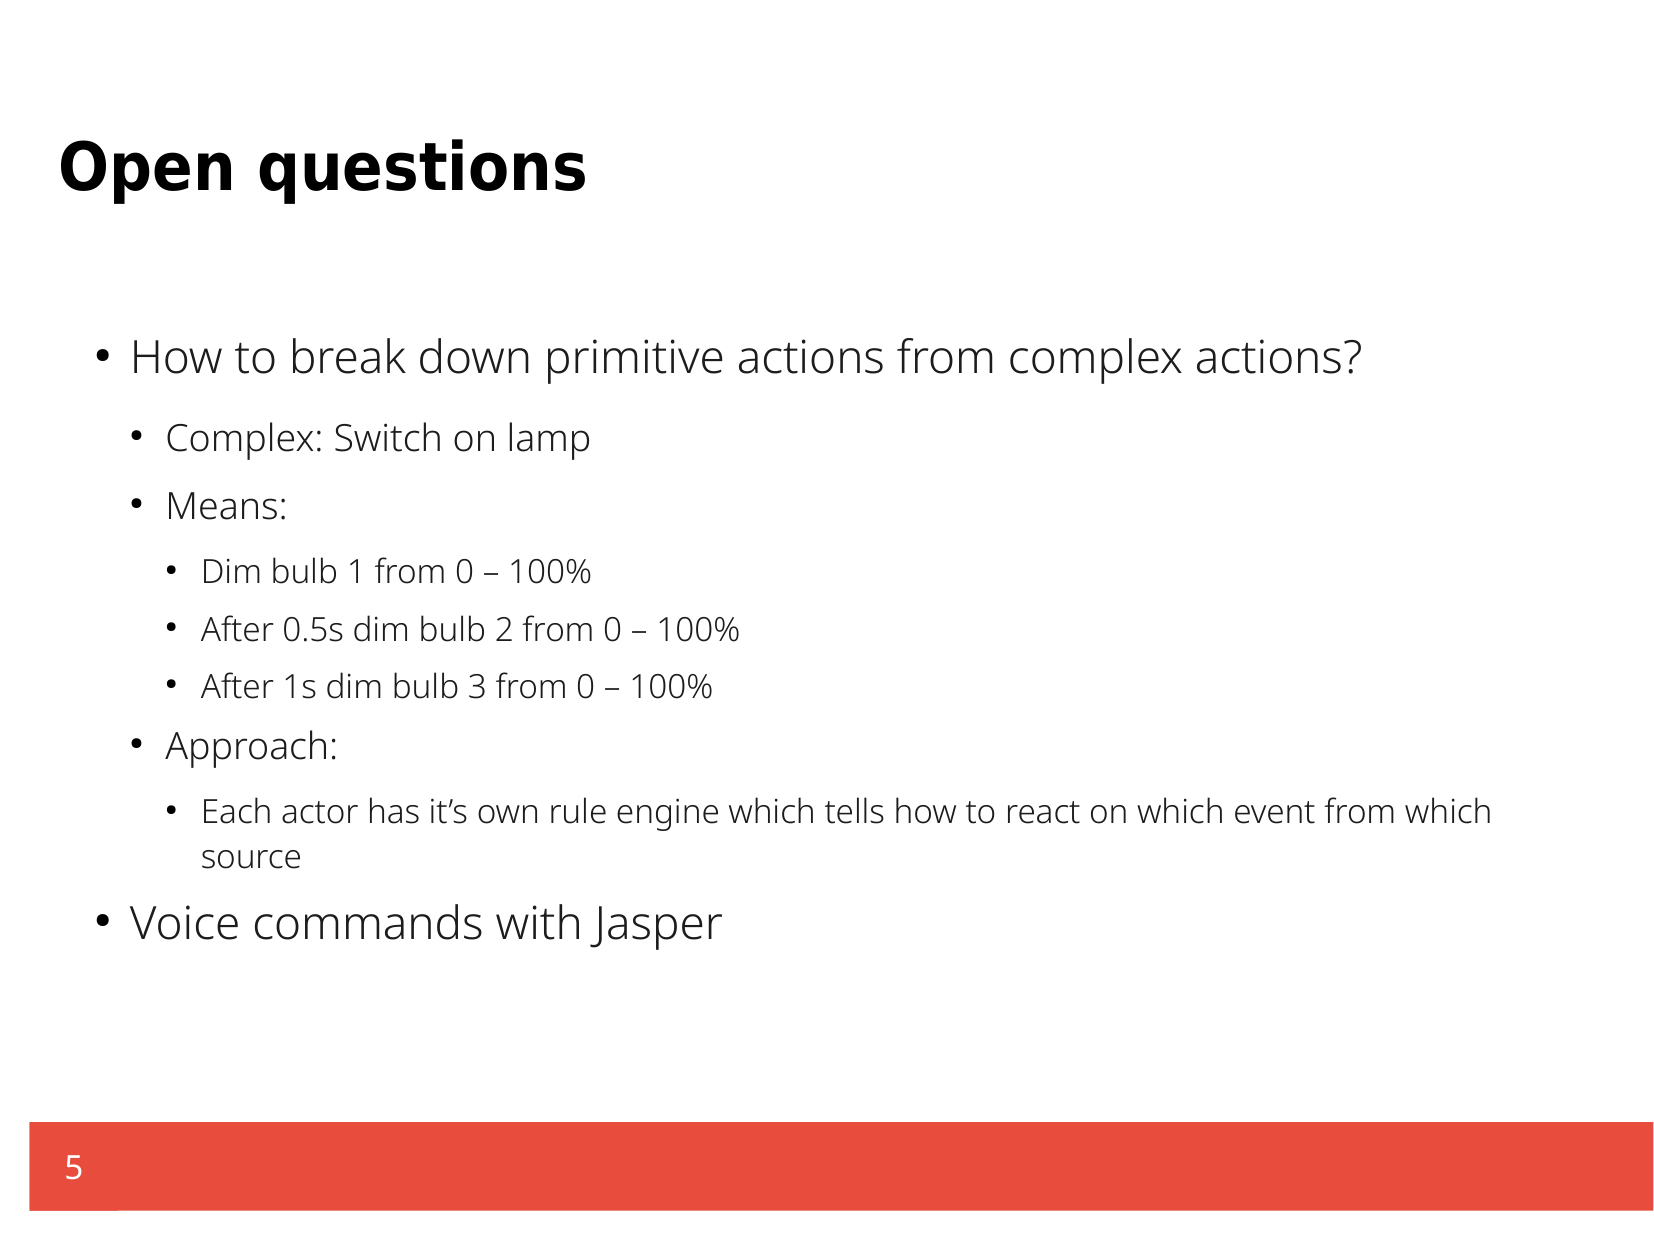

# Open questions
How to break down primitive actions from complex actions?
Complex: Switch on lamp
Means:
Dim bulb 1 from 0 – 100%
After 0.5s dim bulb 2 from 0 – 100%
After 1s dim bulb 3 from 0 – 100%
Approach:
Each actor has it’s own rule engine which tells how to react on which event from which source
Voice commands with Jasper
5